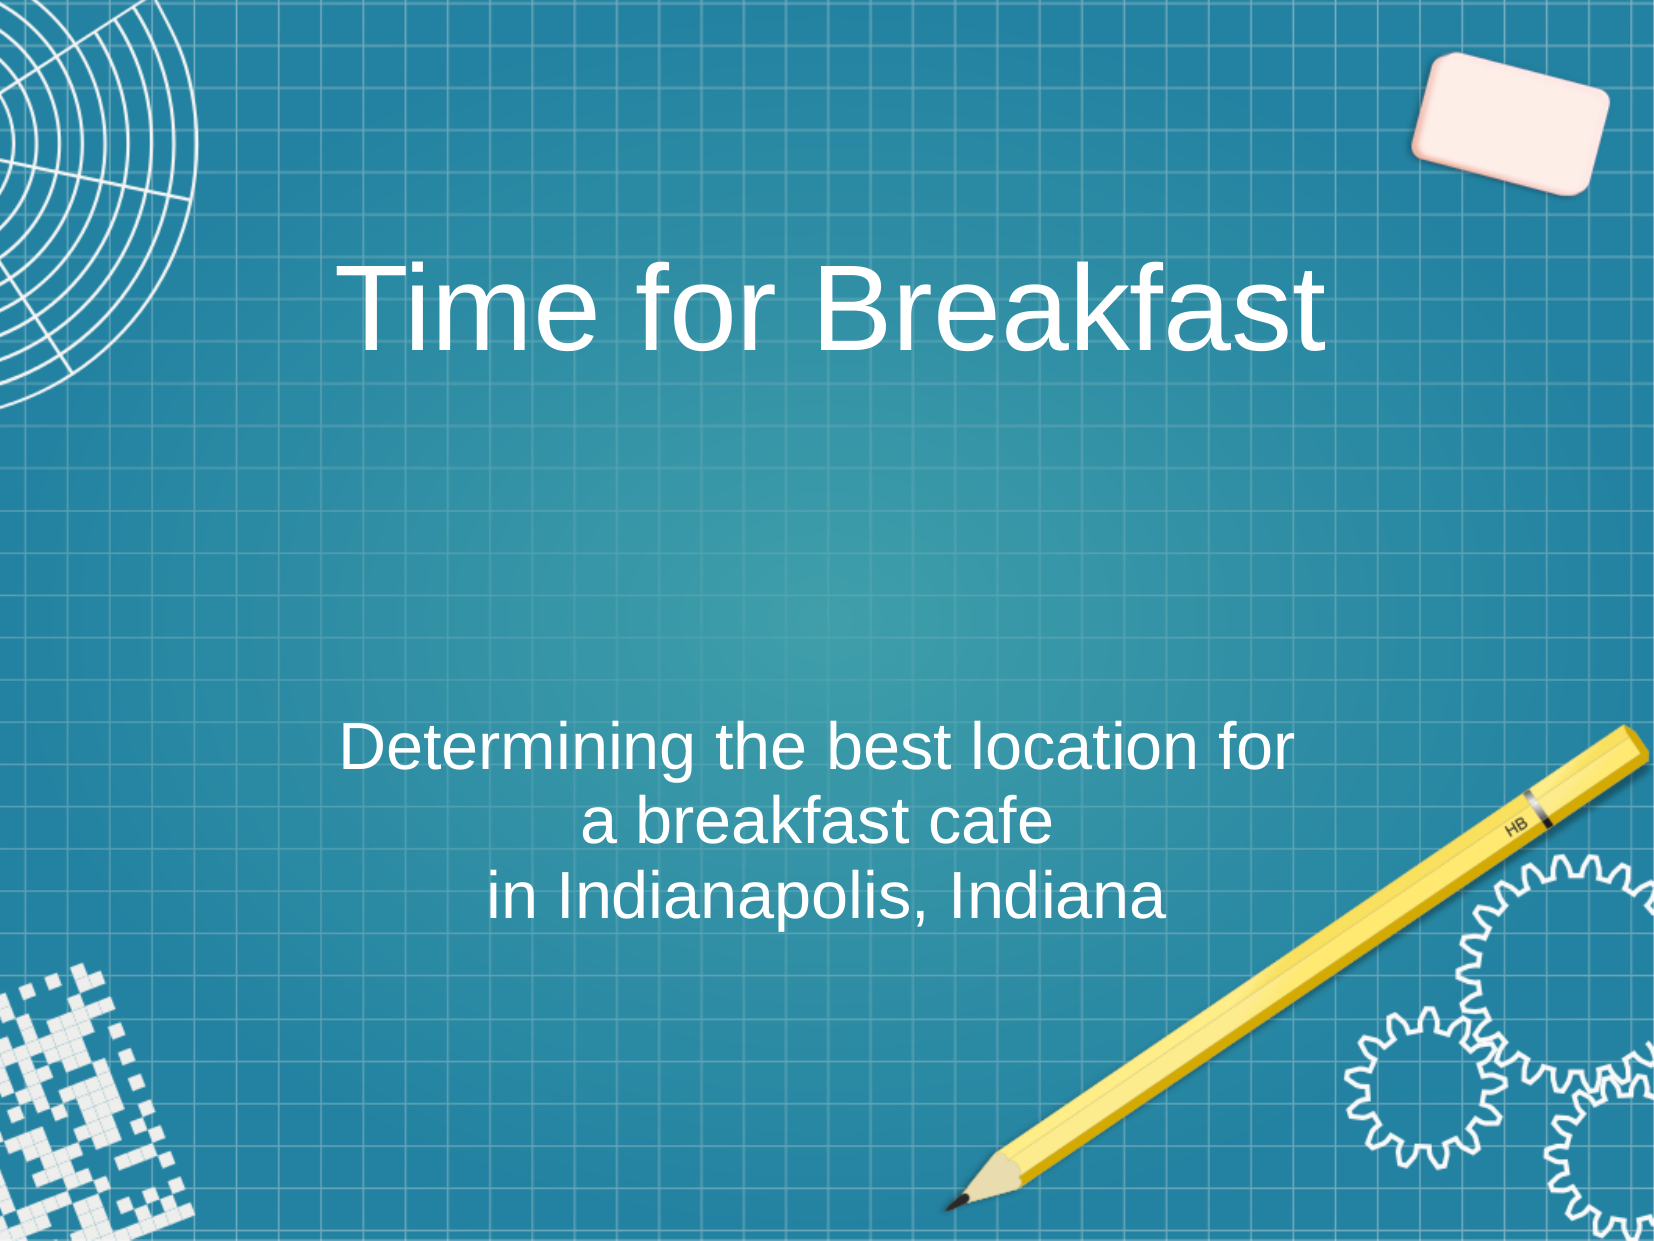

# Time for Breakfast
Determining the best location for
a breakfast cafe
in Indianapolis, Indiana